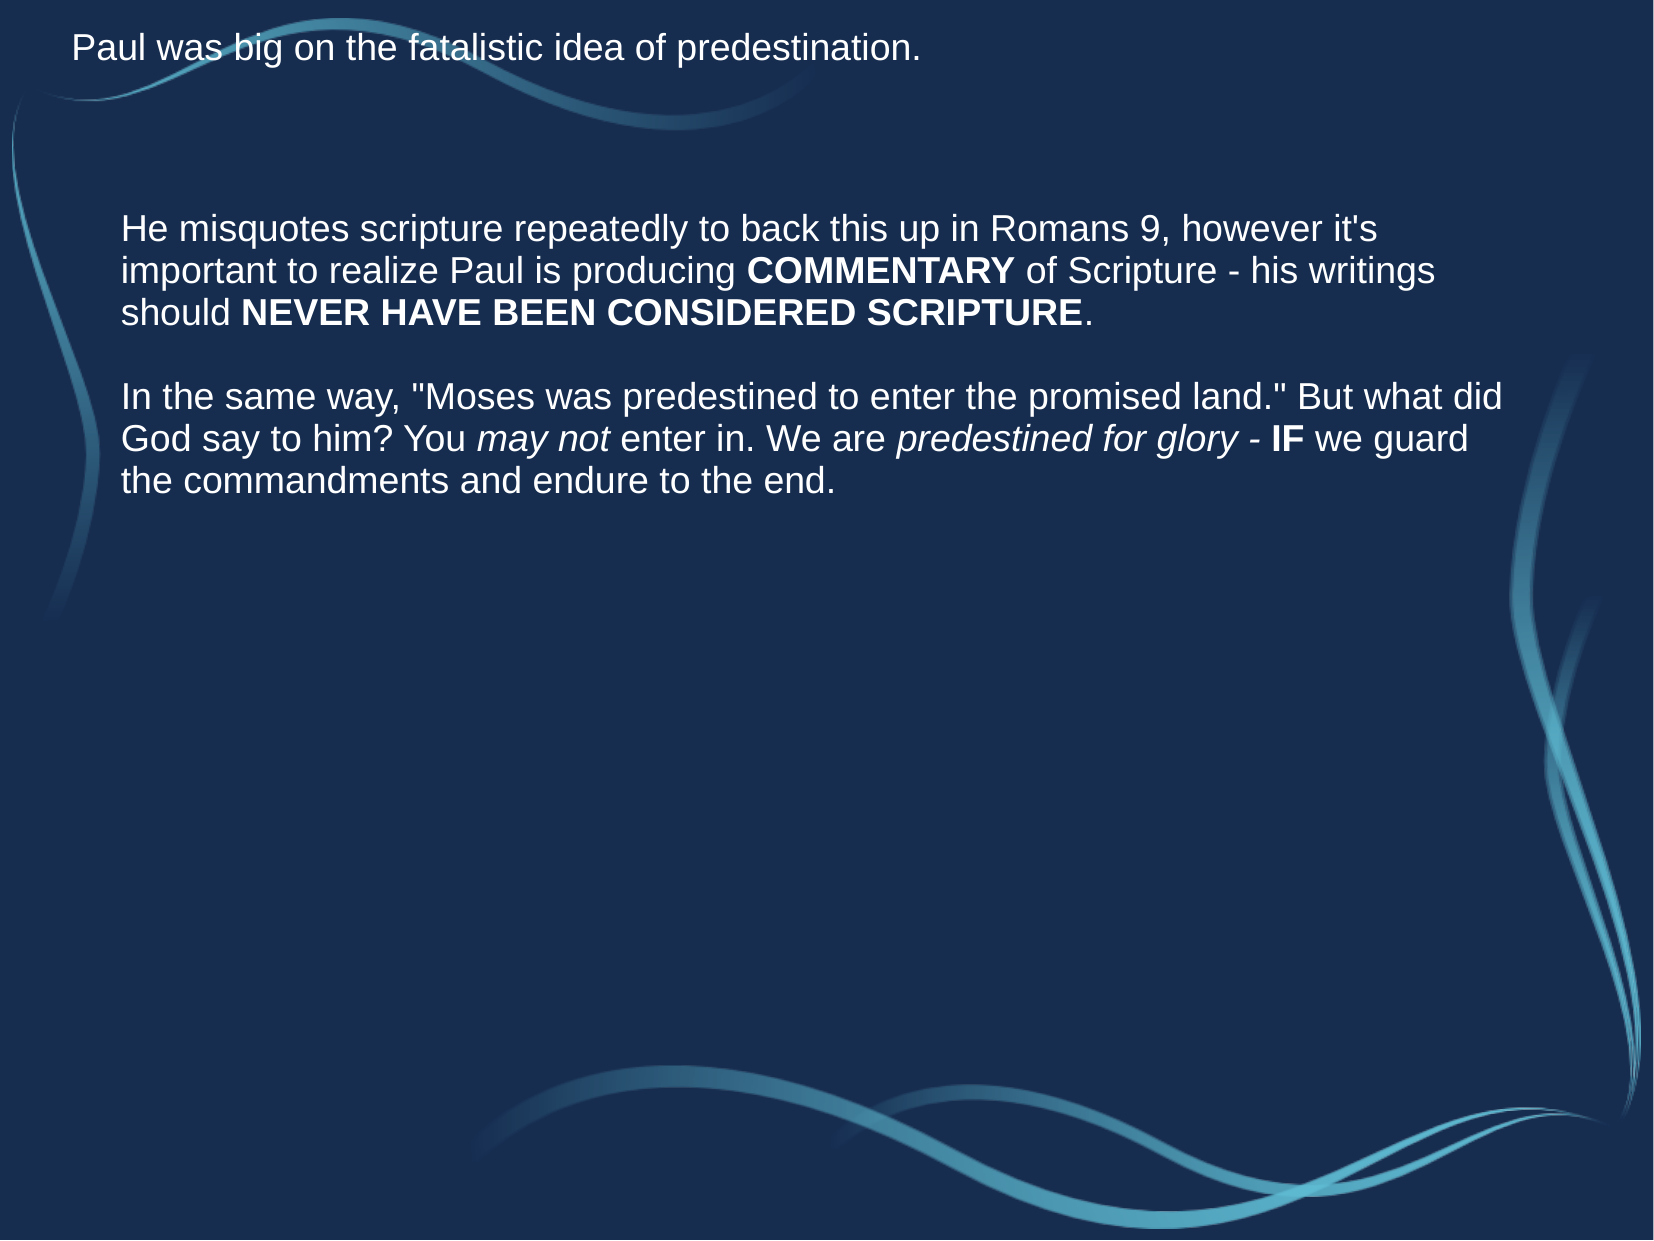

Paul was big on the fatalistic idea of predestination.
He misquotes scripture repeatedly to back this up in Romans 9, however it's important to realize Paul is producing COMMENTARY of Scripture - his writings should NEVER HAVE BEEN CONSIDERED SCRIPTURE.
In the same way, "Moses was predestined to enter the promised land." But what did God say to him? You may not enter in. We are predestined for glory - IF we guard the commandments and endure to the end.